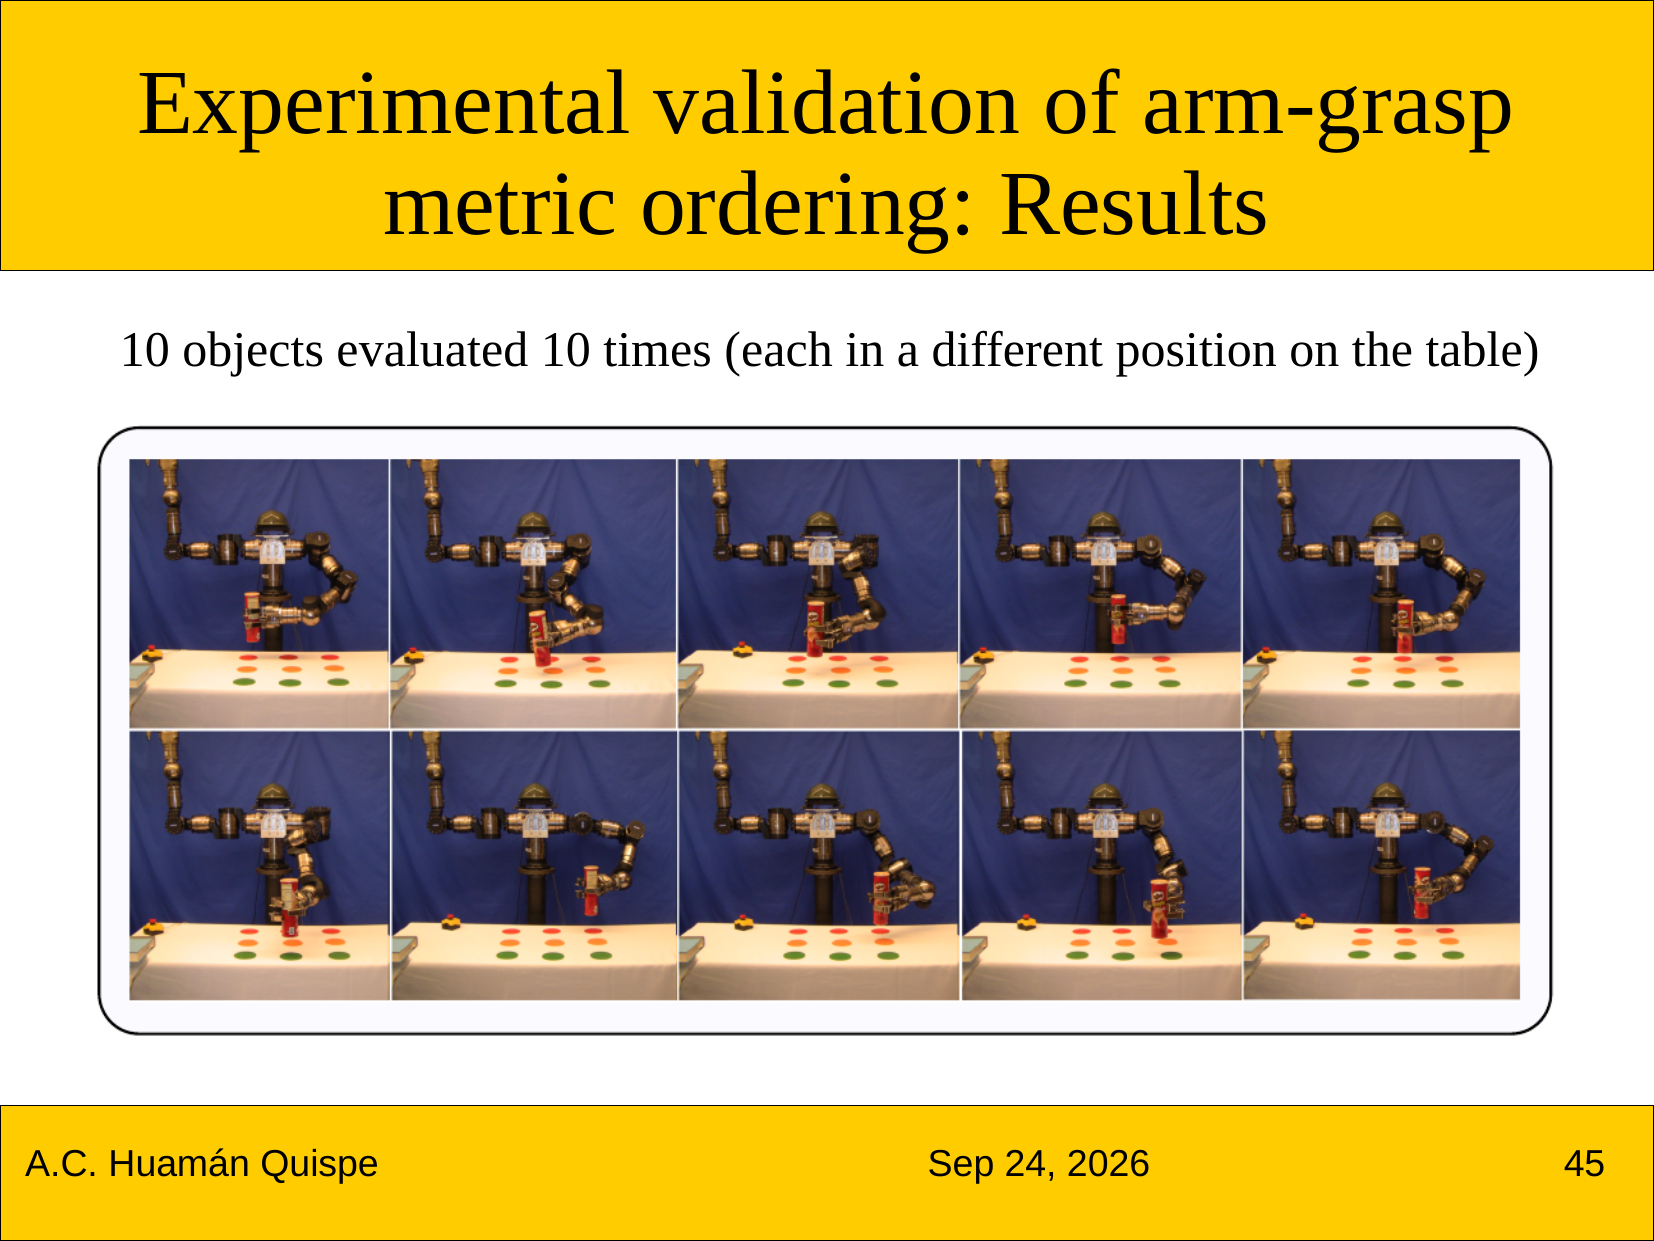

# Experimental validation of arm-grasp metric ordering: Results
10 objects evaluated 10 times (each in a different position on the table)